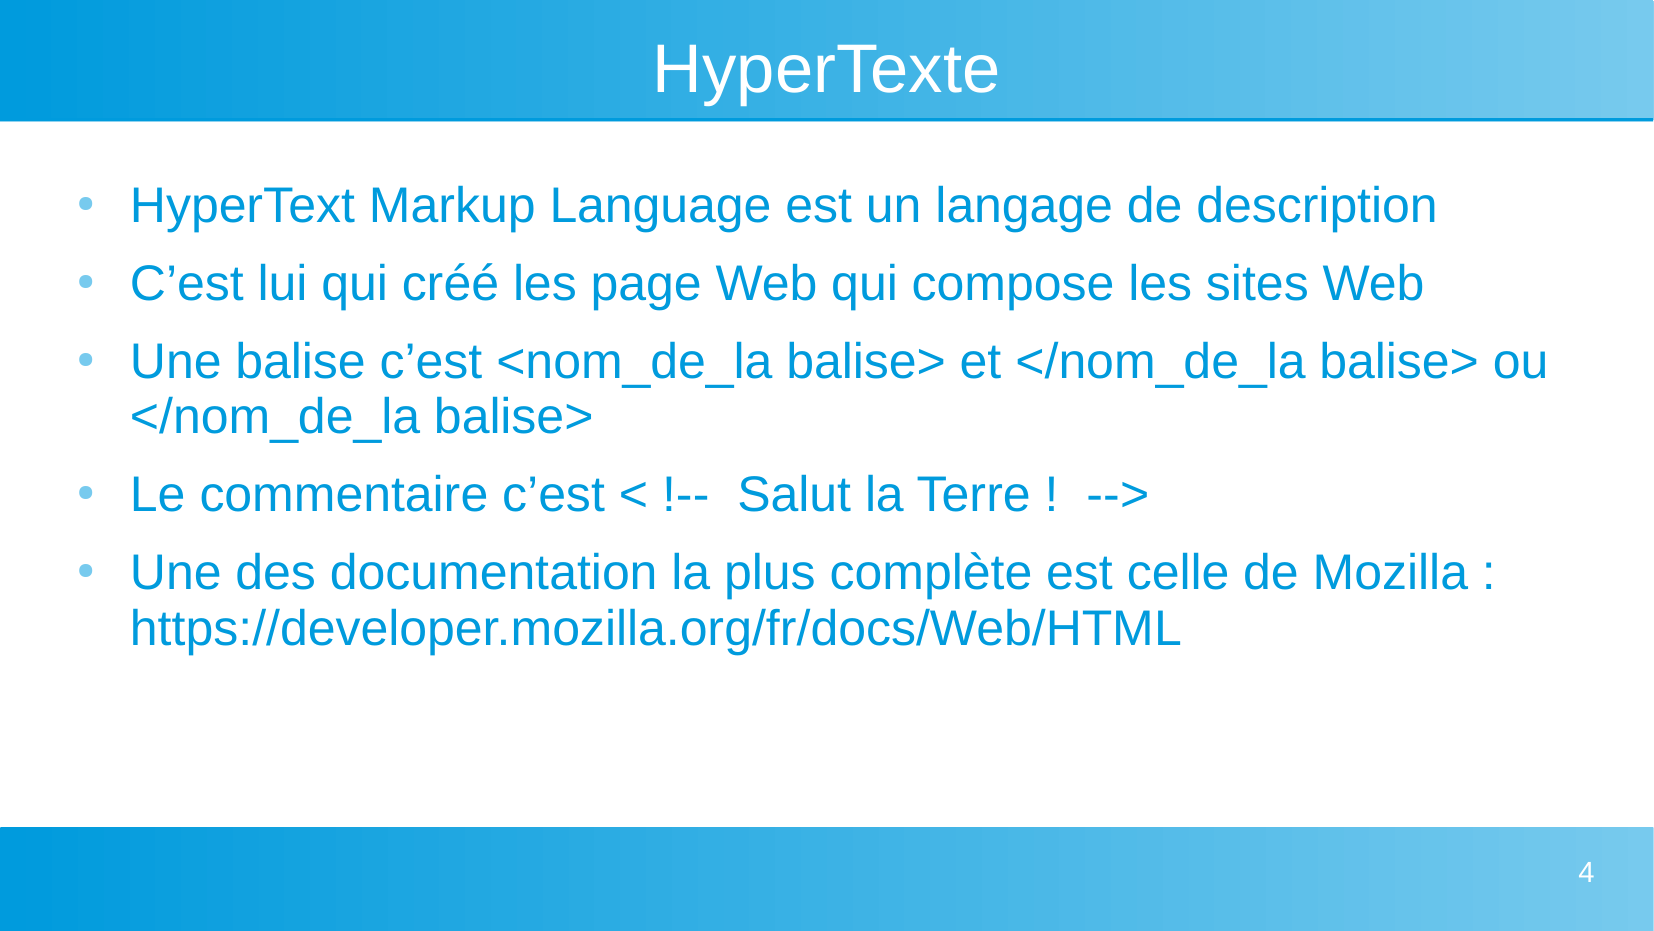

# HyperTexte
HyperText Markup Language est un langage de description
C’est lui qui créé les page Web qui compose les sites Web
Une balise c’est <nom_de_la balise> et </nom_de_la balise> ou </nom_de_la balise>
Le commentaire c’est < !-- Salut la Terre ! -->
Une des documentation la plus complète est celle de Mozilla : https://developer.mozilla.org/fr/docs/Web/HTML
4